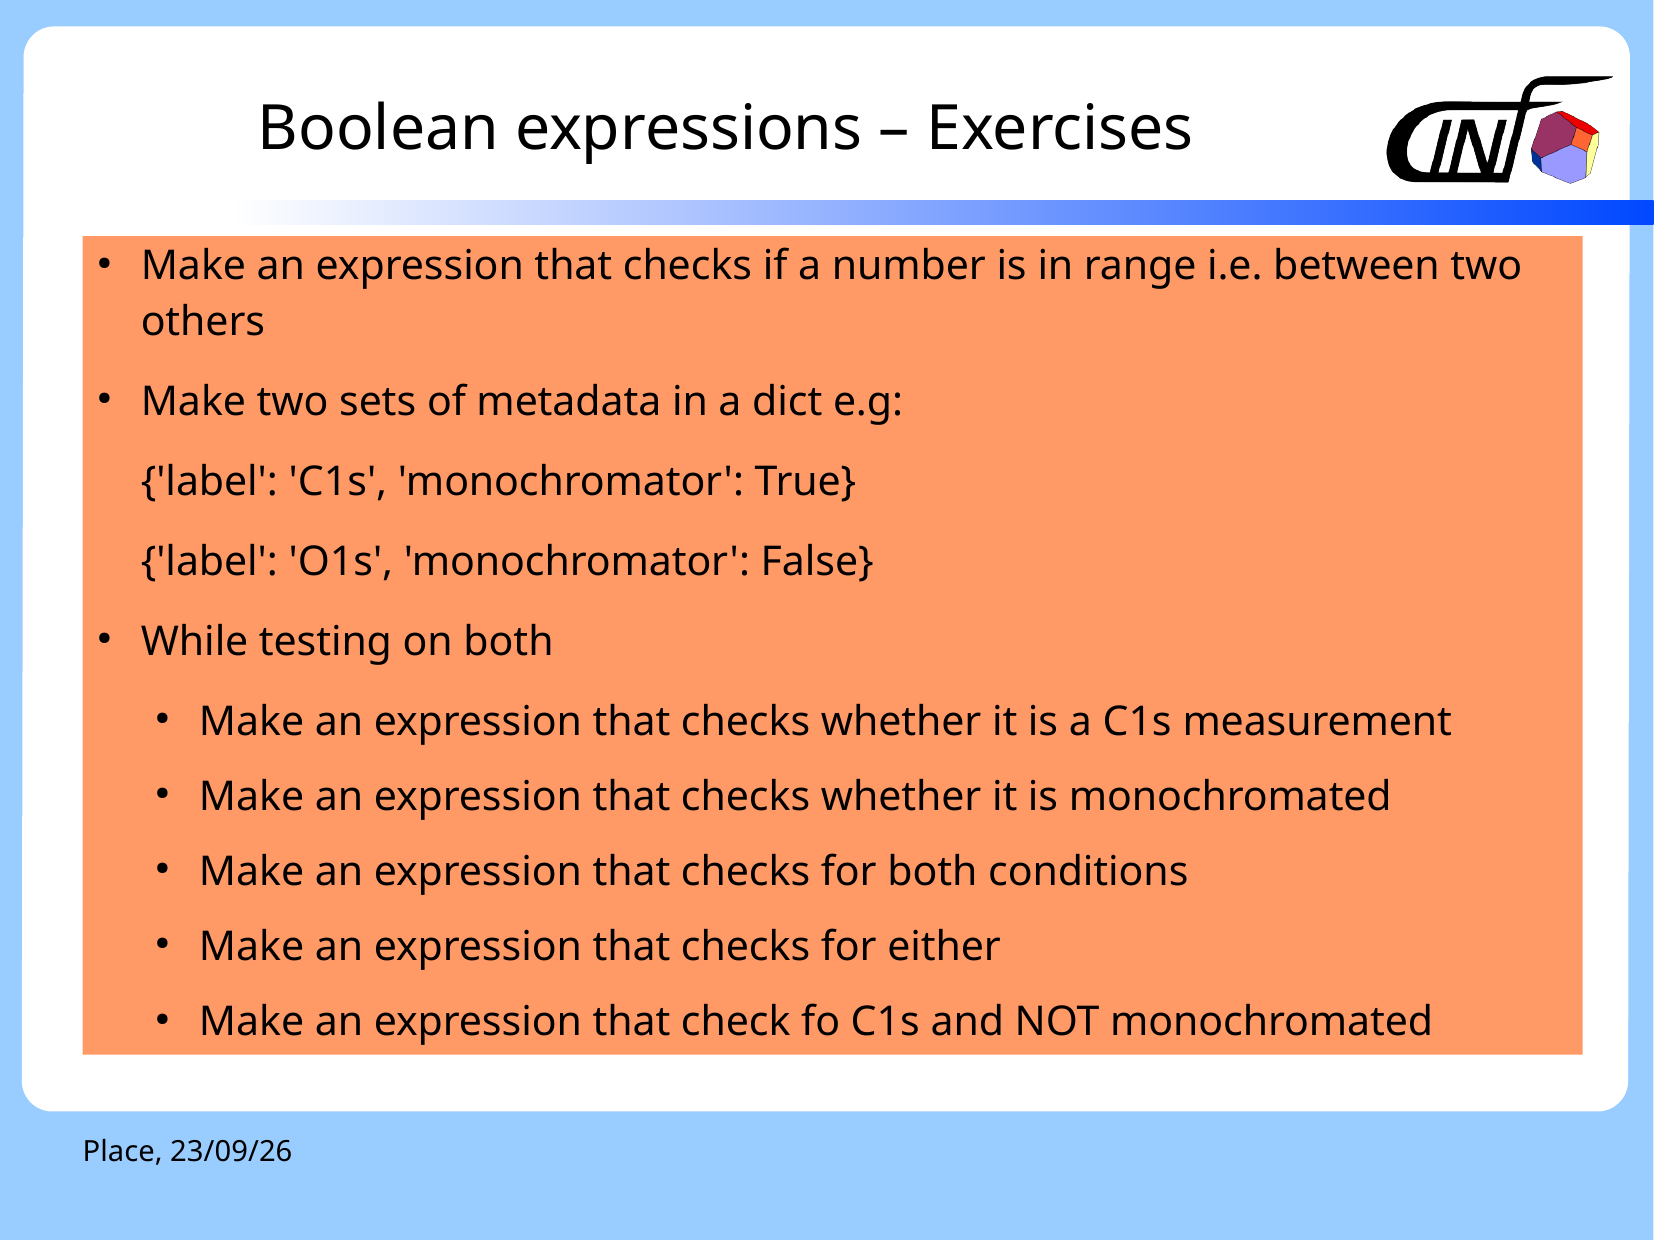

# Boolean expressions – Exercises
Make an expression that checks if a number is in range i.e. between two others
Make two sets of metadata in a dict e.g:
{'label': 'C1s', 'monochromator': True}
{'label': 'O1s', 'monochromator': False}
While testing on both
Make an expression that checks whether it is a C1s measurement
Make an expression that checks whether it is monochromated
Make an expression that checks for both conditions
Make an expression that checks for either
Make an expression that check fo C1s and NOT monochromated